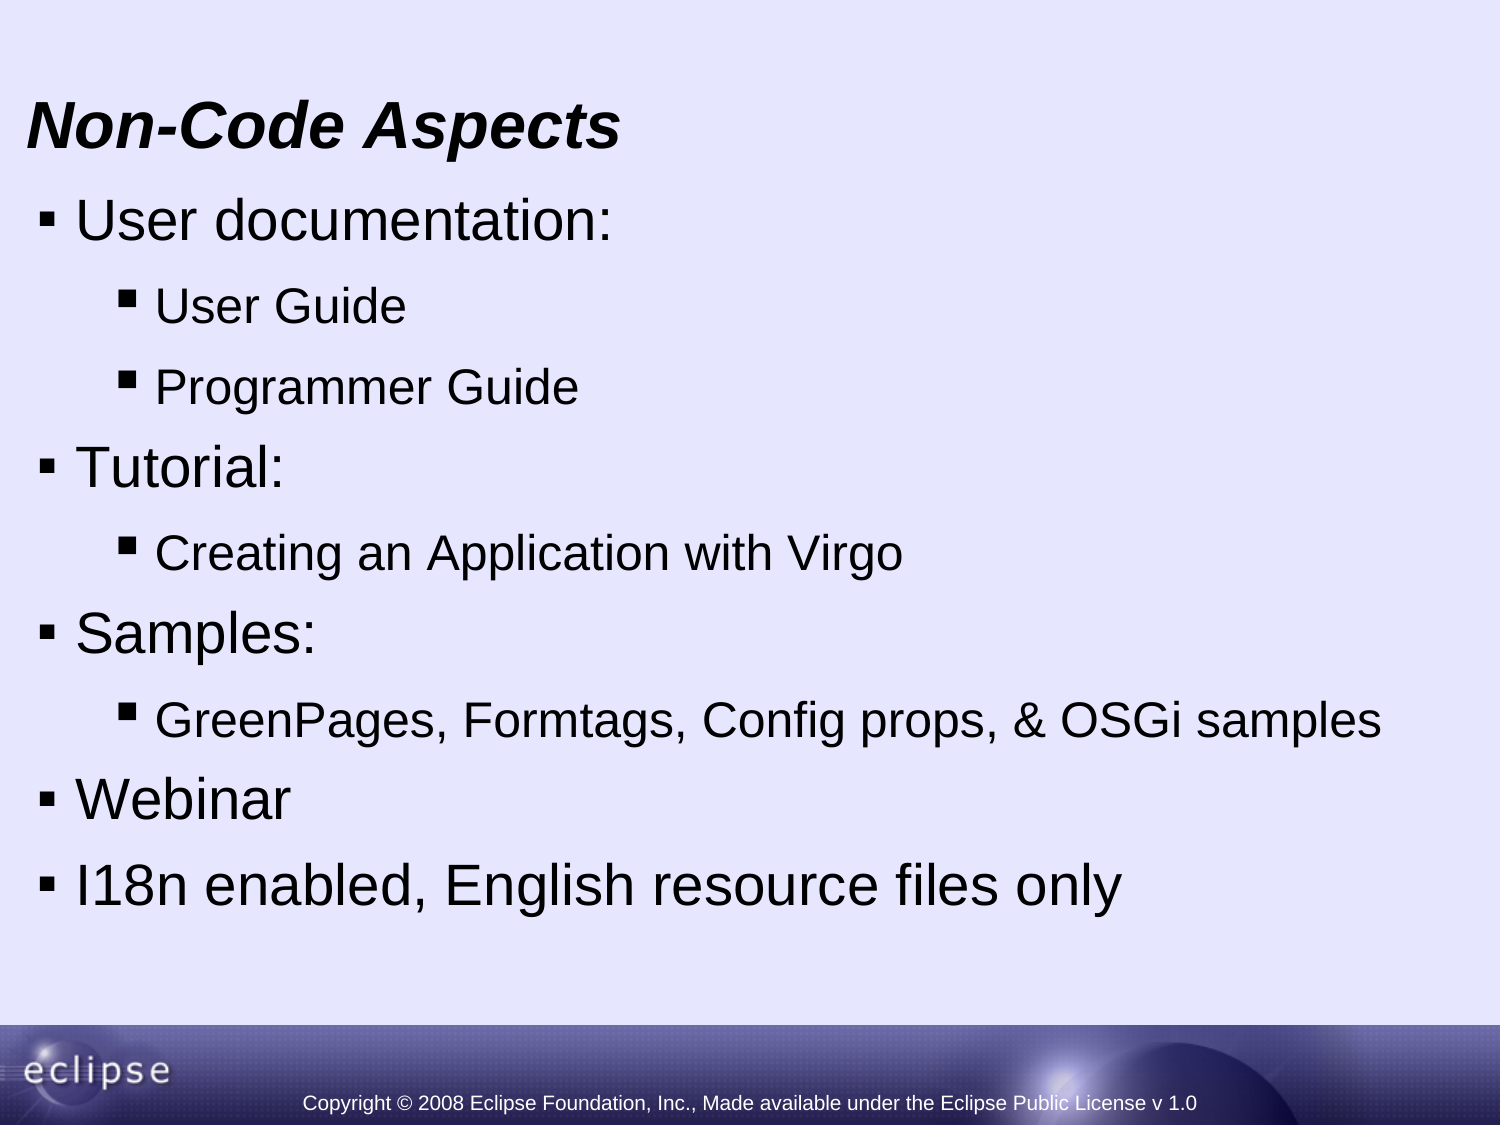

# Non-Code Aspects
User documentation:
User Guide
Programmer Guide
Tutorial:
Creating an Application with Virgo
Samples:
GreenPages, Formtags, Config props, & OSGi samples
Webinar
I18n enabled, English resource files only